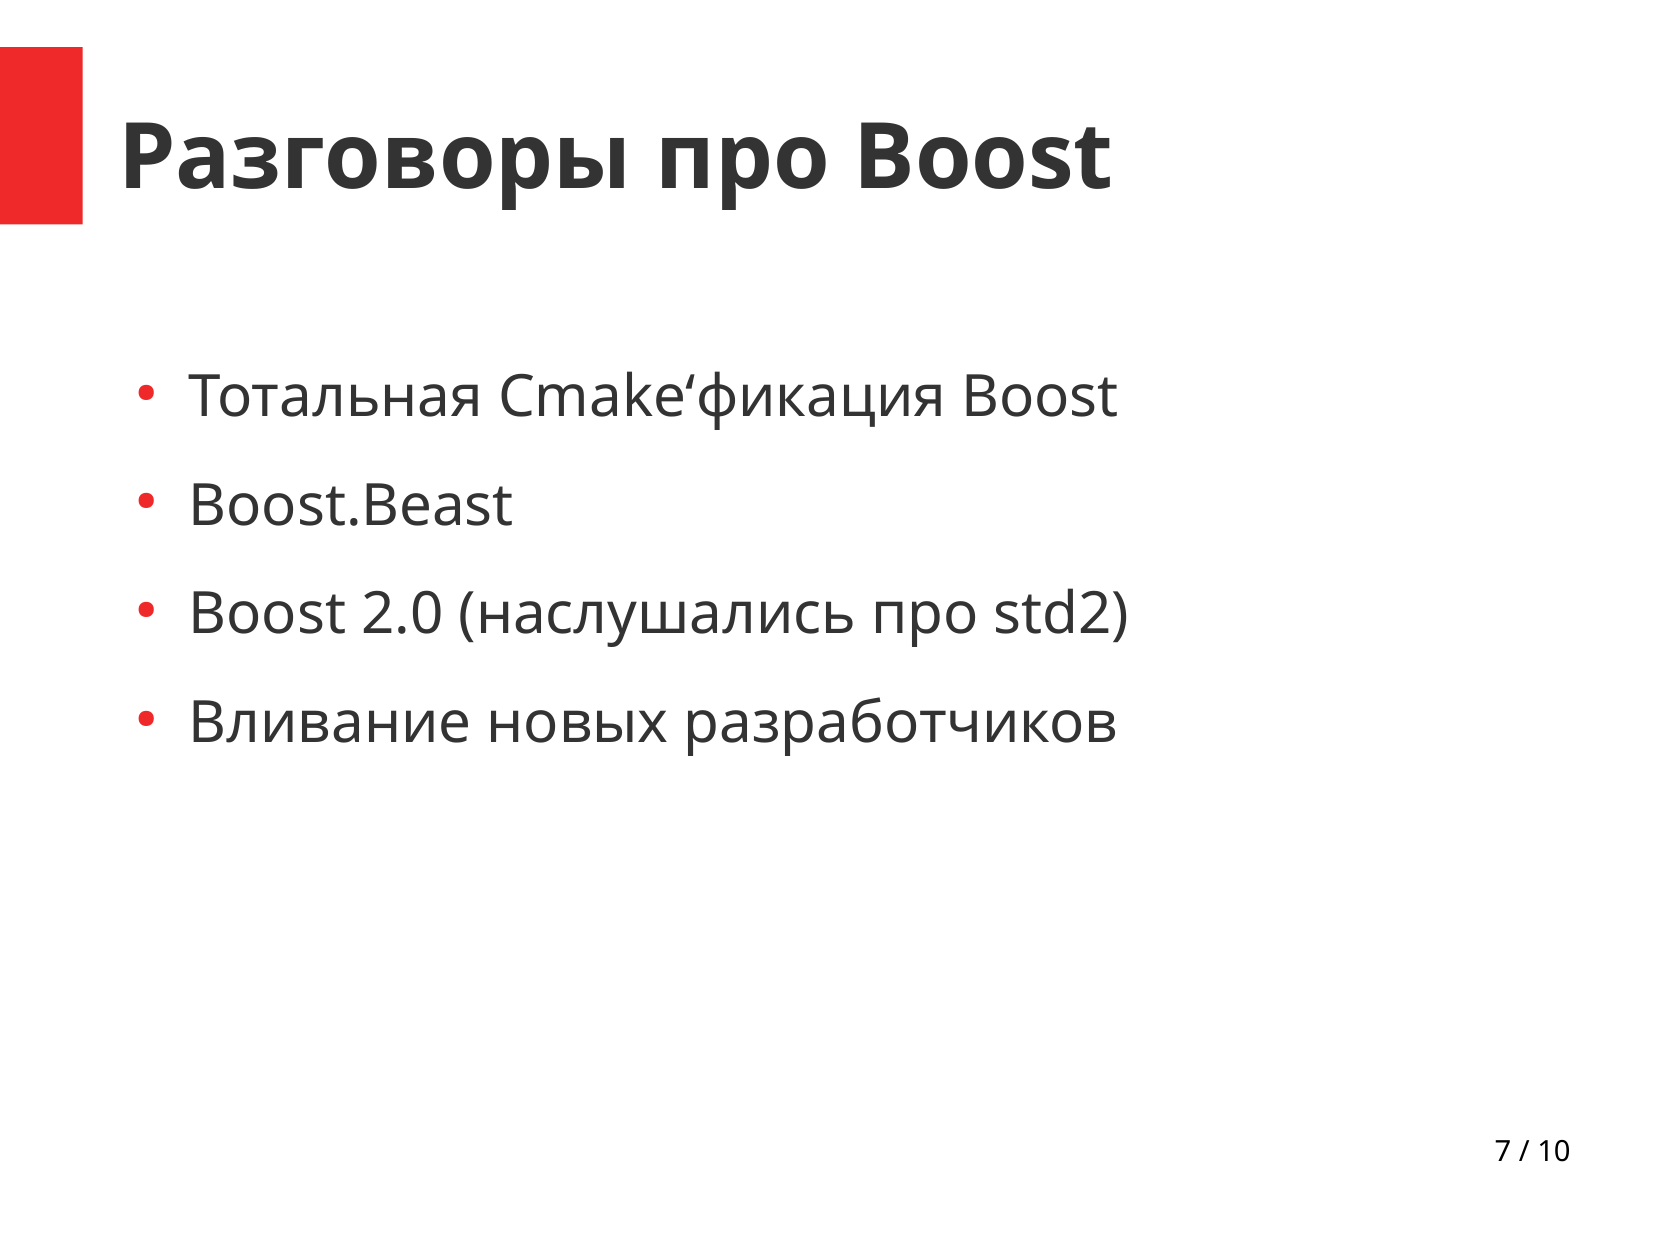

# Разговоры про Boost
Тотальная Cmake‘фикация Boost
Boost.Beast
Boost 2.0 (наслушались про std2)
Вливание новых разработчиков
7